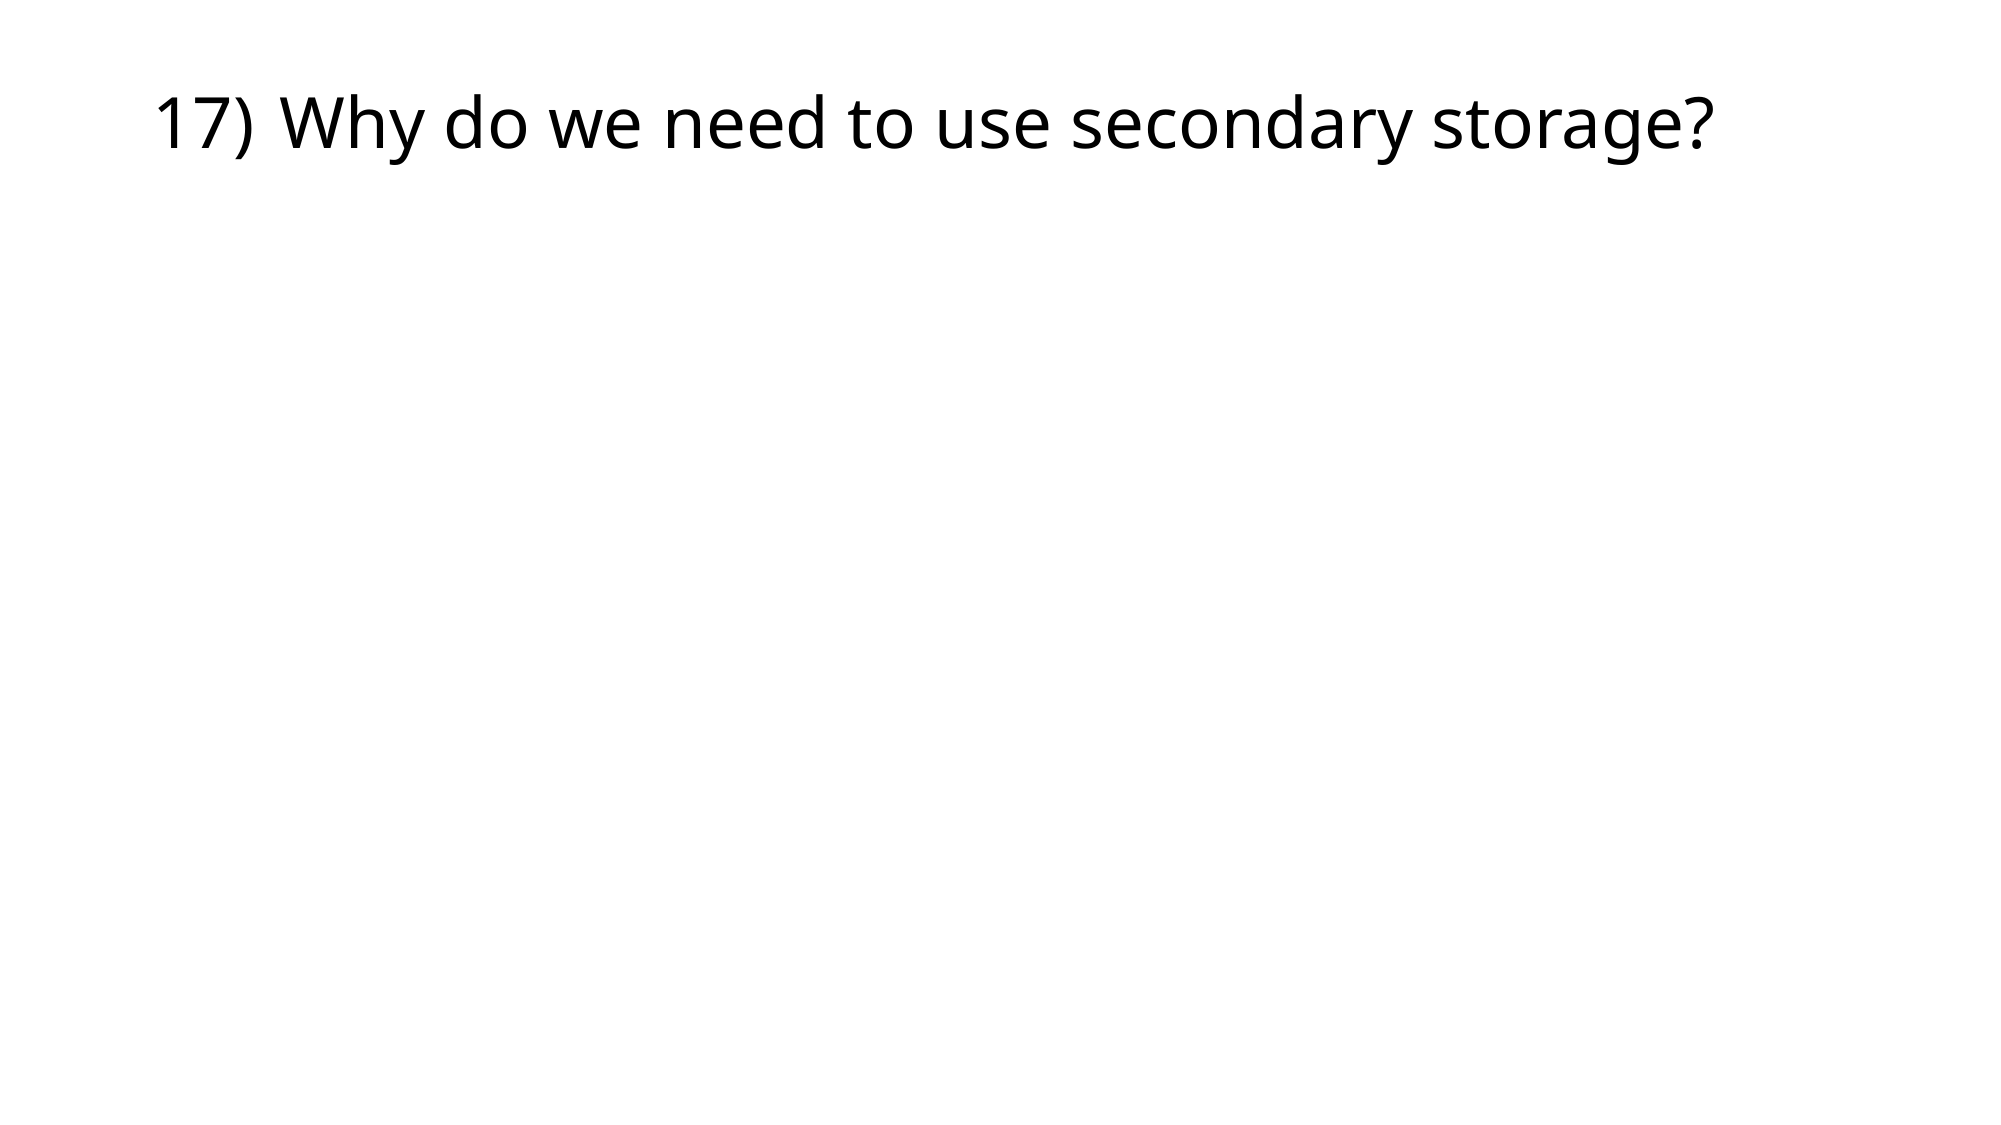

# 17)	Why do we need to use secondary storage?